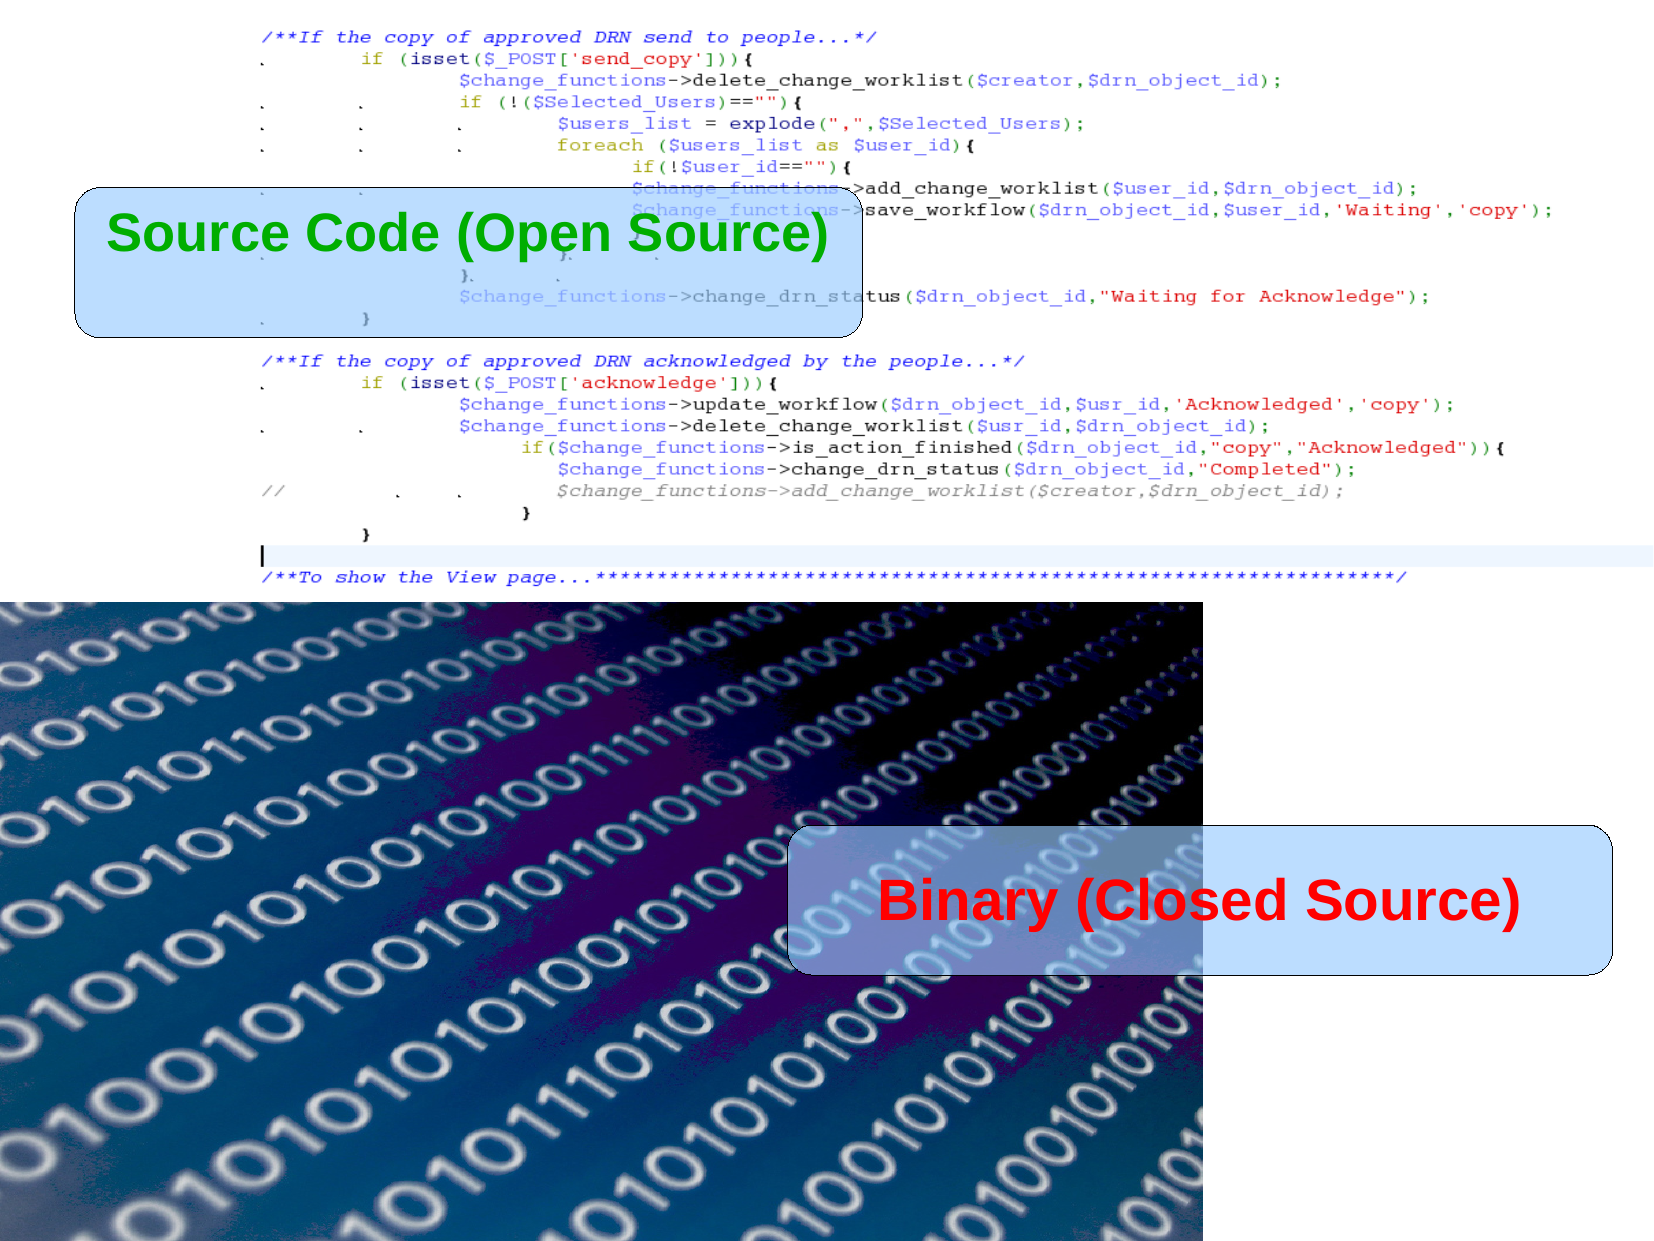

Source Code (Open Source)
Binary (Closed Source)